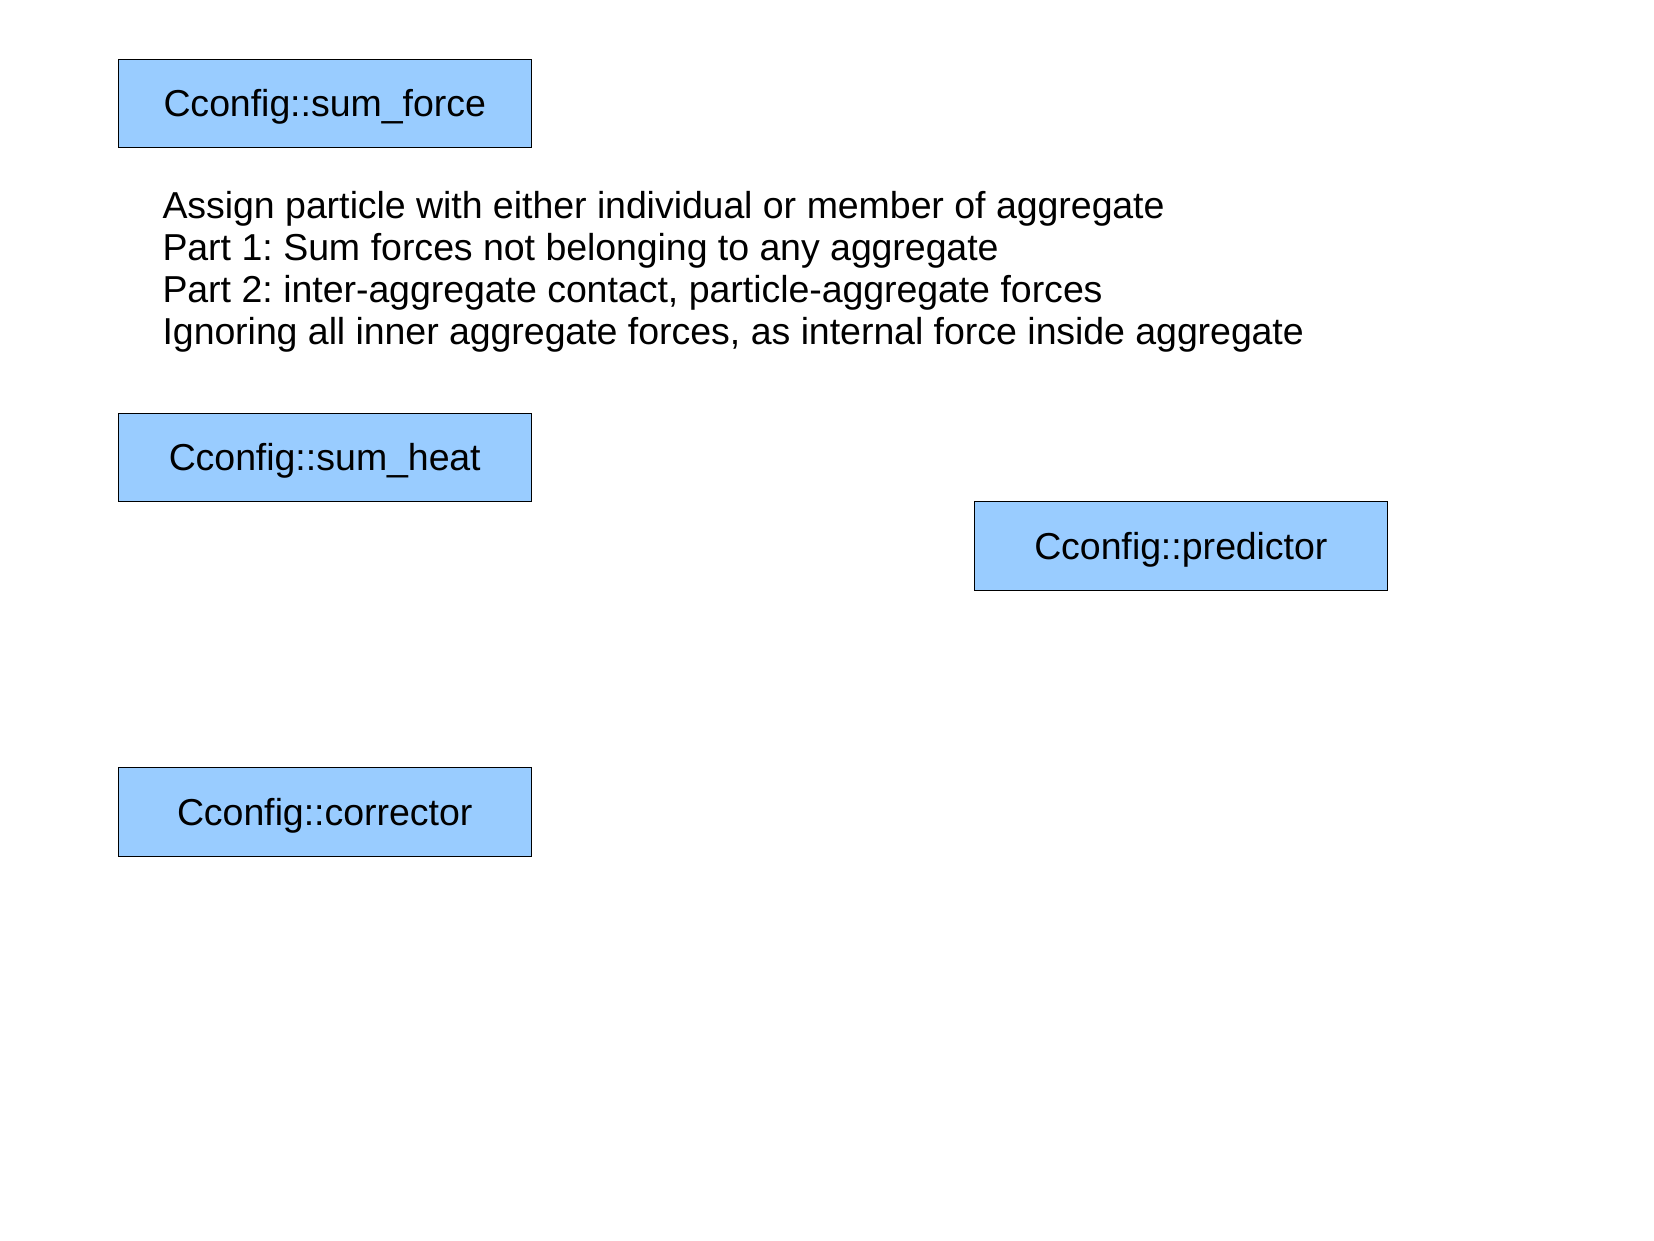

Cconfig::sum_force
Assign particle with either individual or member of aggregate
Part 1: Sum forces not belonging to any aggregate
Part 2: inter-aggregate contact, particle-aggregate forces
Ignoring all inner aggregate forces, as internal force inside aggregate
Cconfig::sum_heat
Cconfig::predictor
Cconfig::corrector